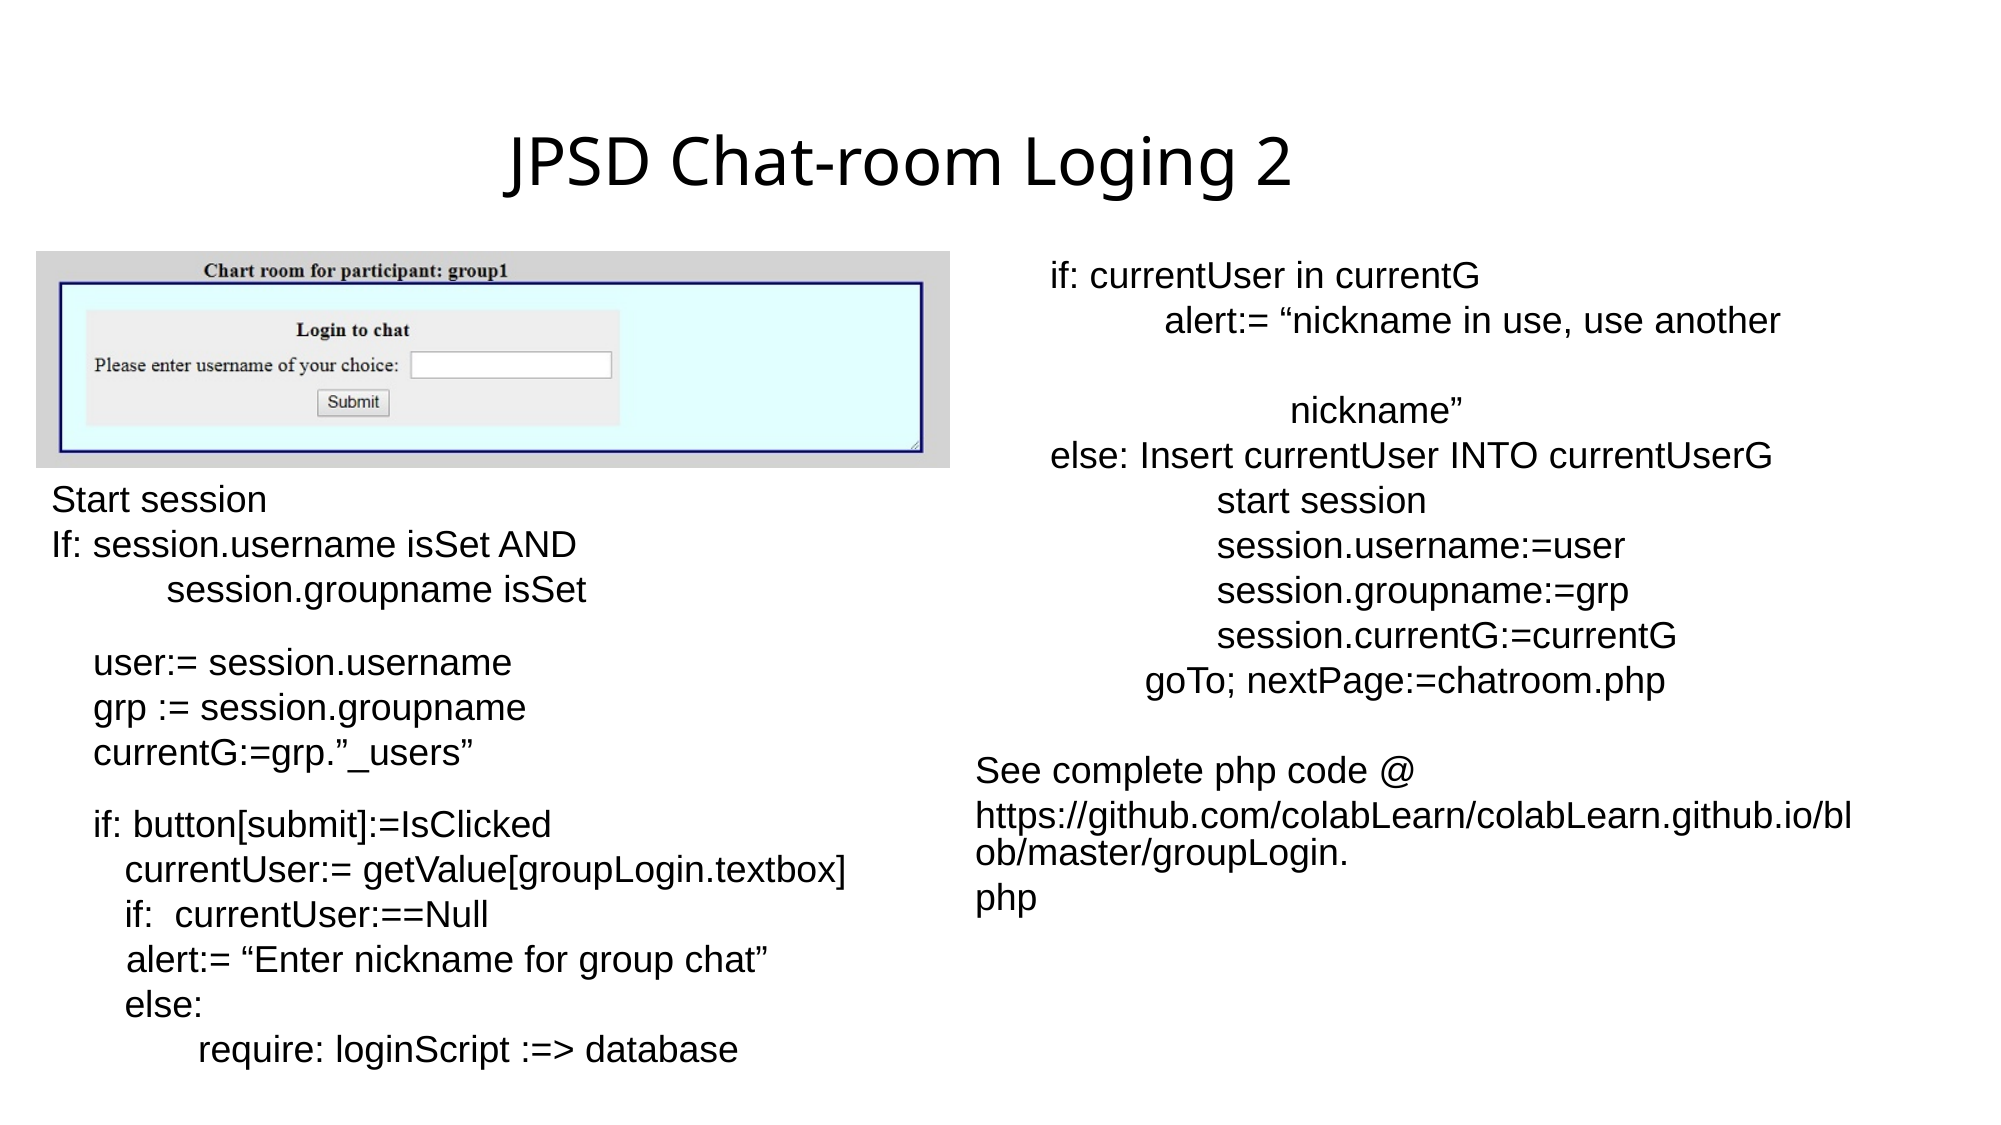

JPSD Chat-room Loging 2
	if: currentUser in currentG
 alert:= “nickname in use, use another
 nickname”
	else: Insert currentUser INTO currentUserG
 start session
 session.username:=user
 session.groupname:=grp
 session.currentG:=currentG
	 goTo; nextPage:=chatroom.php
See complete php code @
https://github.com/colabLearn/colabLearn.github.io/blob/master/groupLogin.php
Start session
If: session.username isSet AND
 session.groupname isSet
 user:= session.username
 grp := session.groupname
 currentG:=grp.”_users”
 if: button[submit]:=IsClicked
 currentUser:= getValue[groupLogin.textbox]
 if: currentUser:==Null
	alert:= “Enter nickname for group chat”
 else:
 require: loginScript :=> database